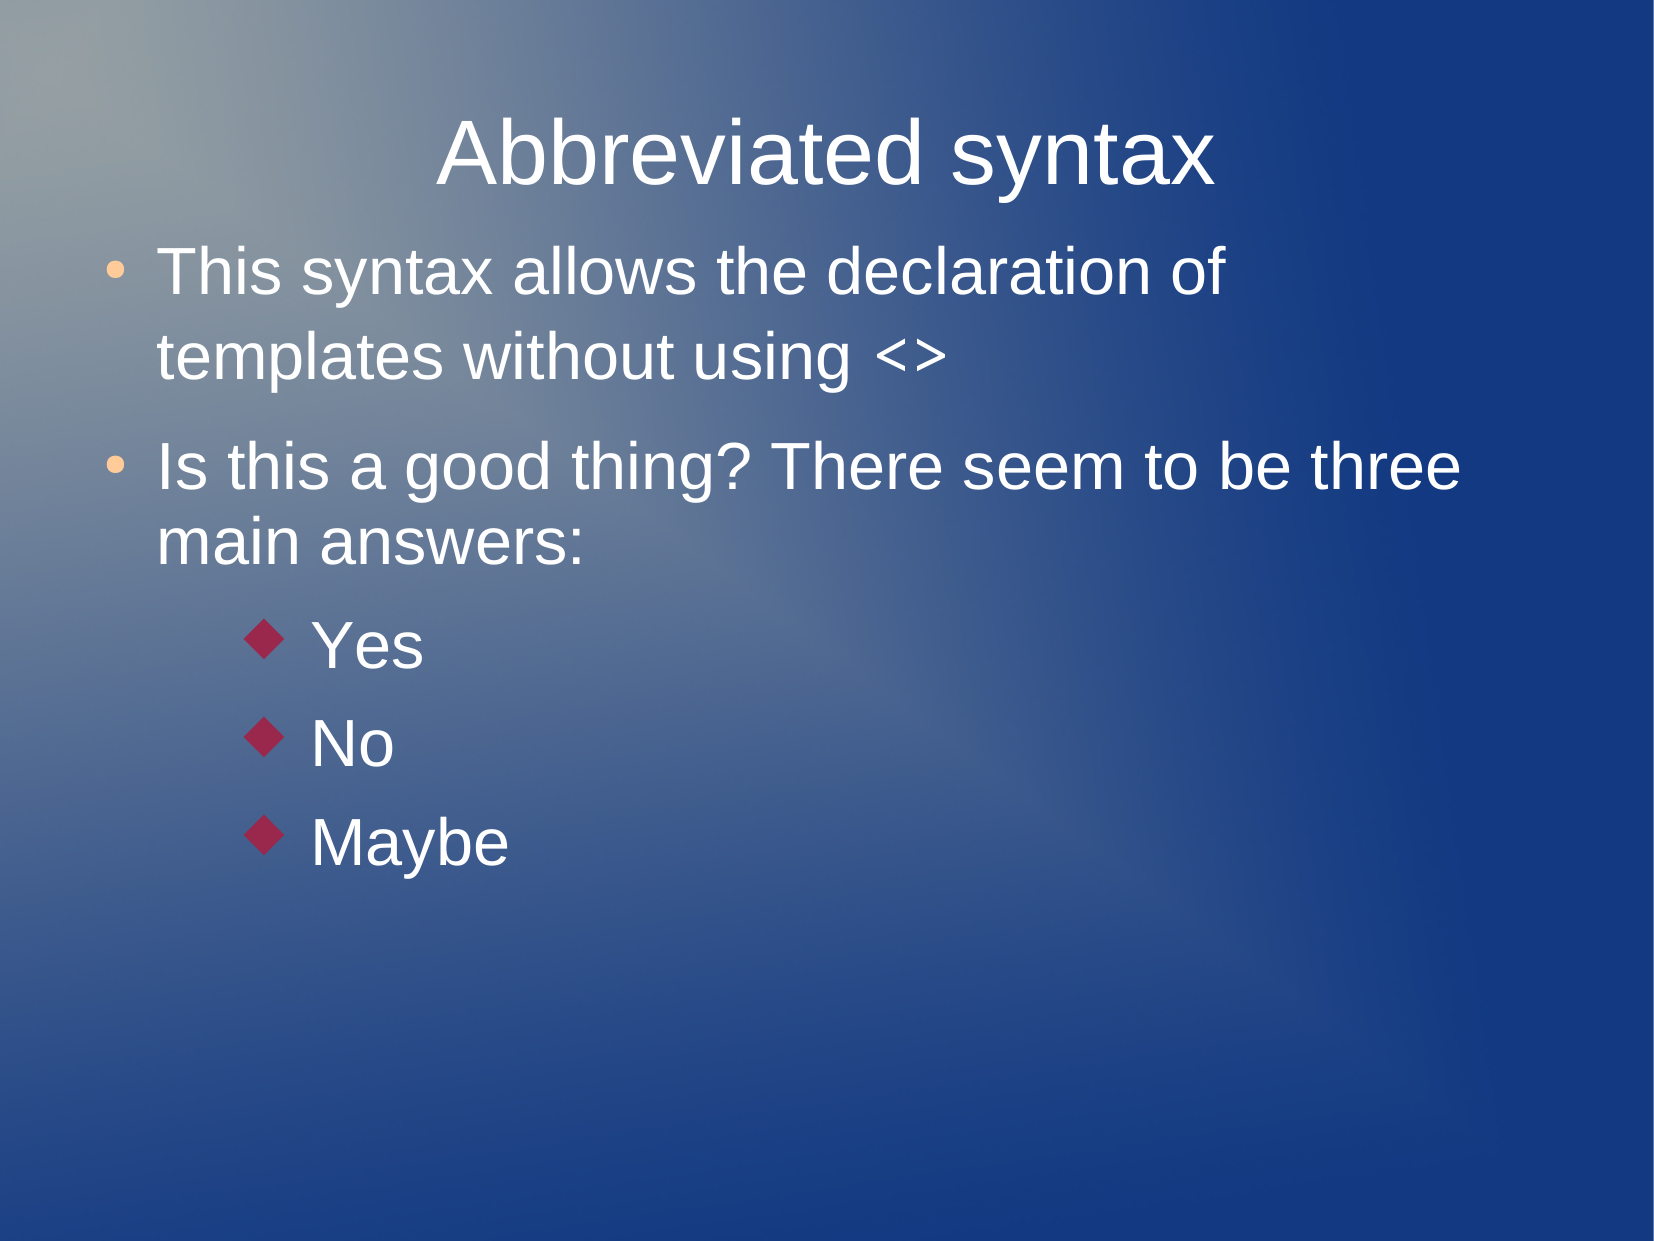

# Abbreviated syntax
This syntax allows the declaration of templates without using <>
Is this a good thing? There seem to be three main answers:
Yes
No
Maybe